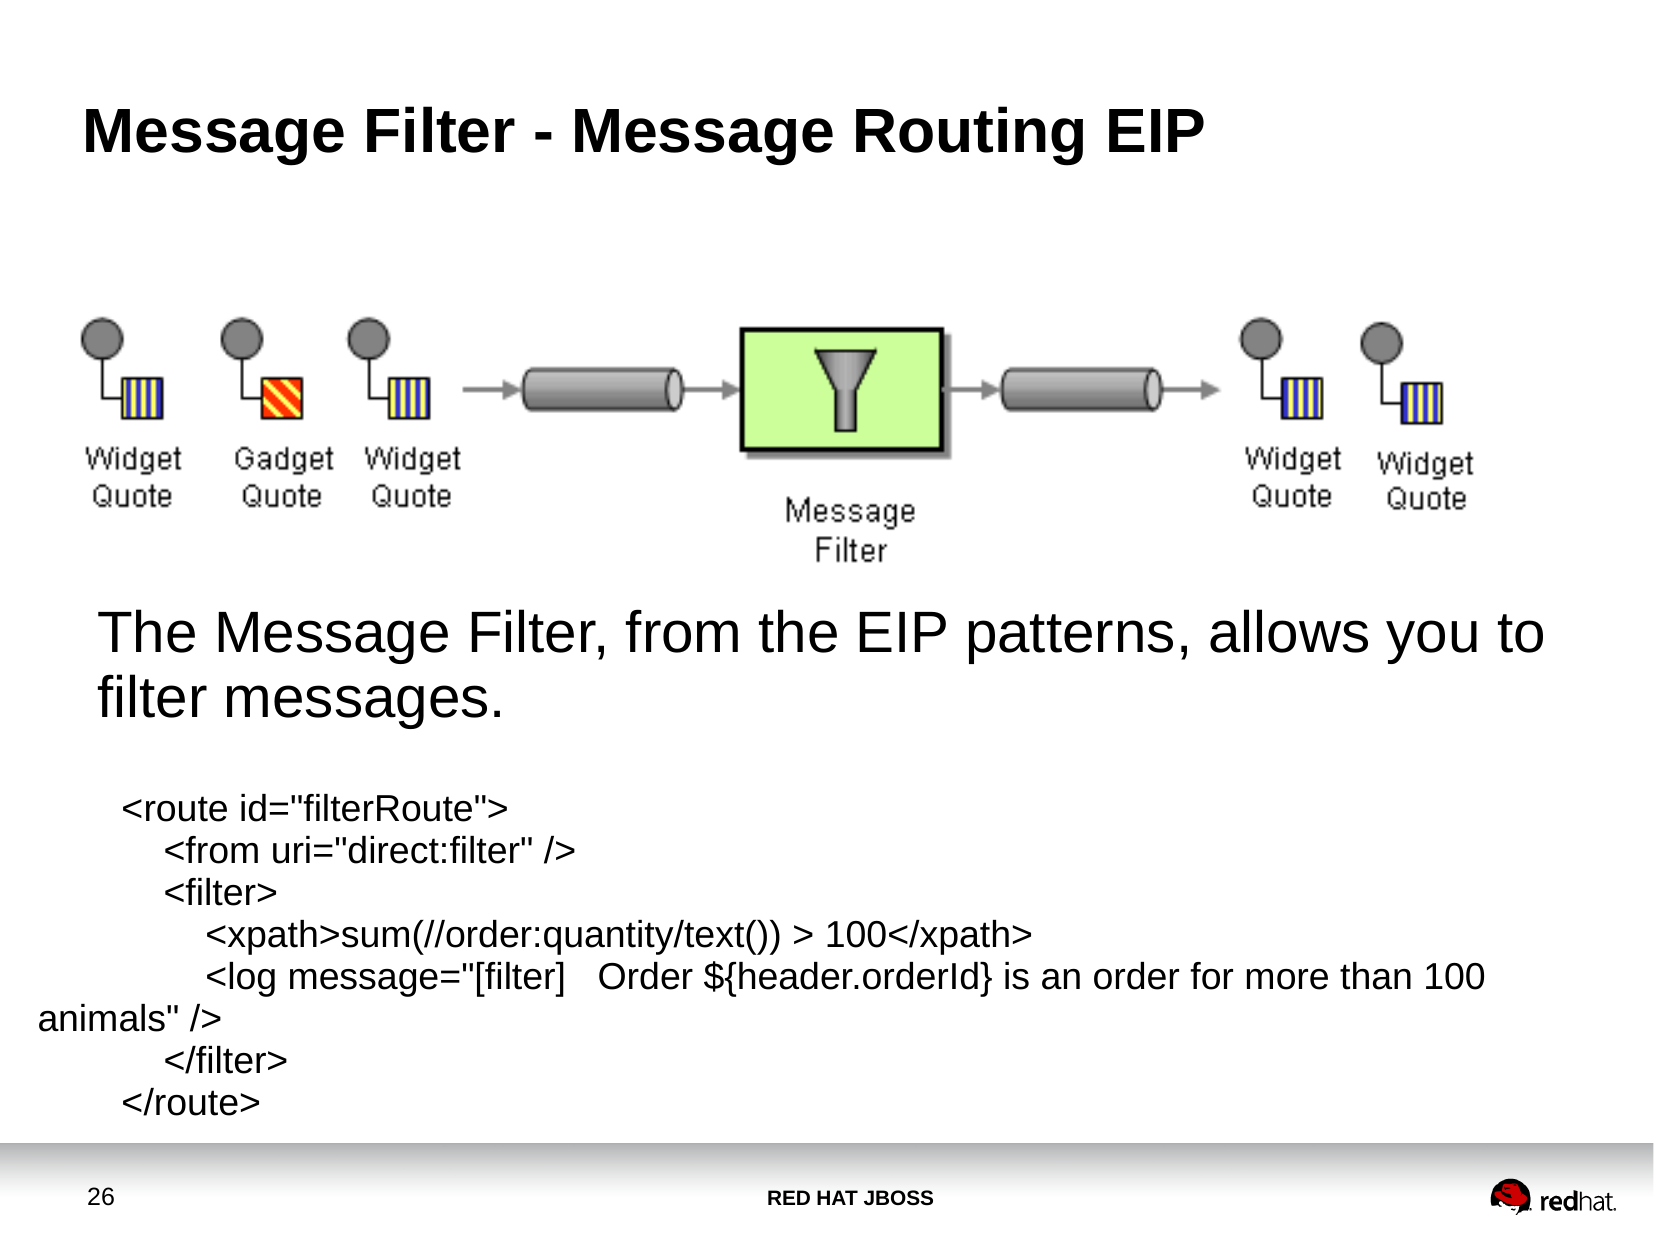

# Message Filter - Message Routing EIP
The Message Filter, from the EIP patterns, allows you to filter messages.
 <route id="filterRoute">
 <from uri="direct:filter" />
 <filter>
 <xpath>sum(//order:quantity/text()) > 100</xpath>
 <log message="[filter] Order ${header.orderId} is an order for more than 100 animals" />
 </filter>
 </route>